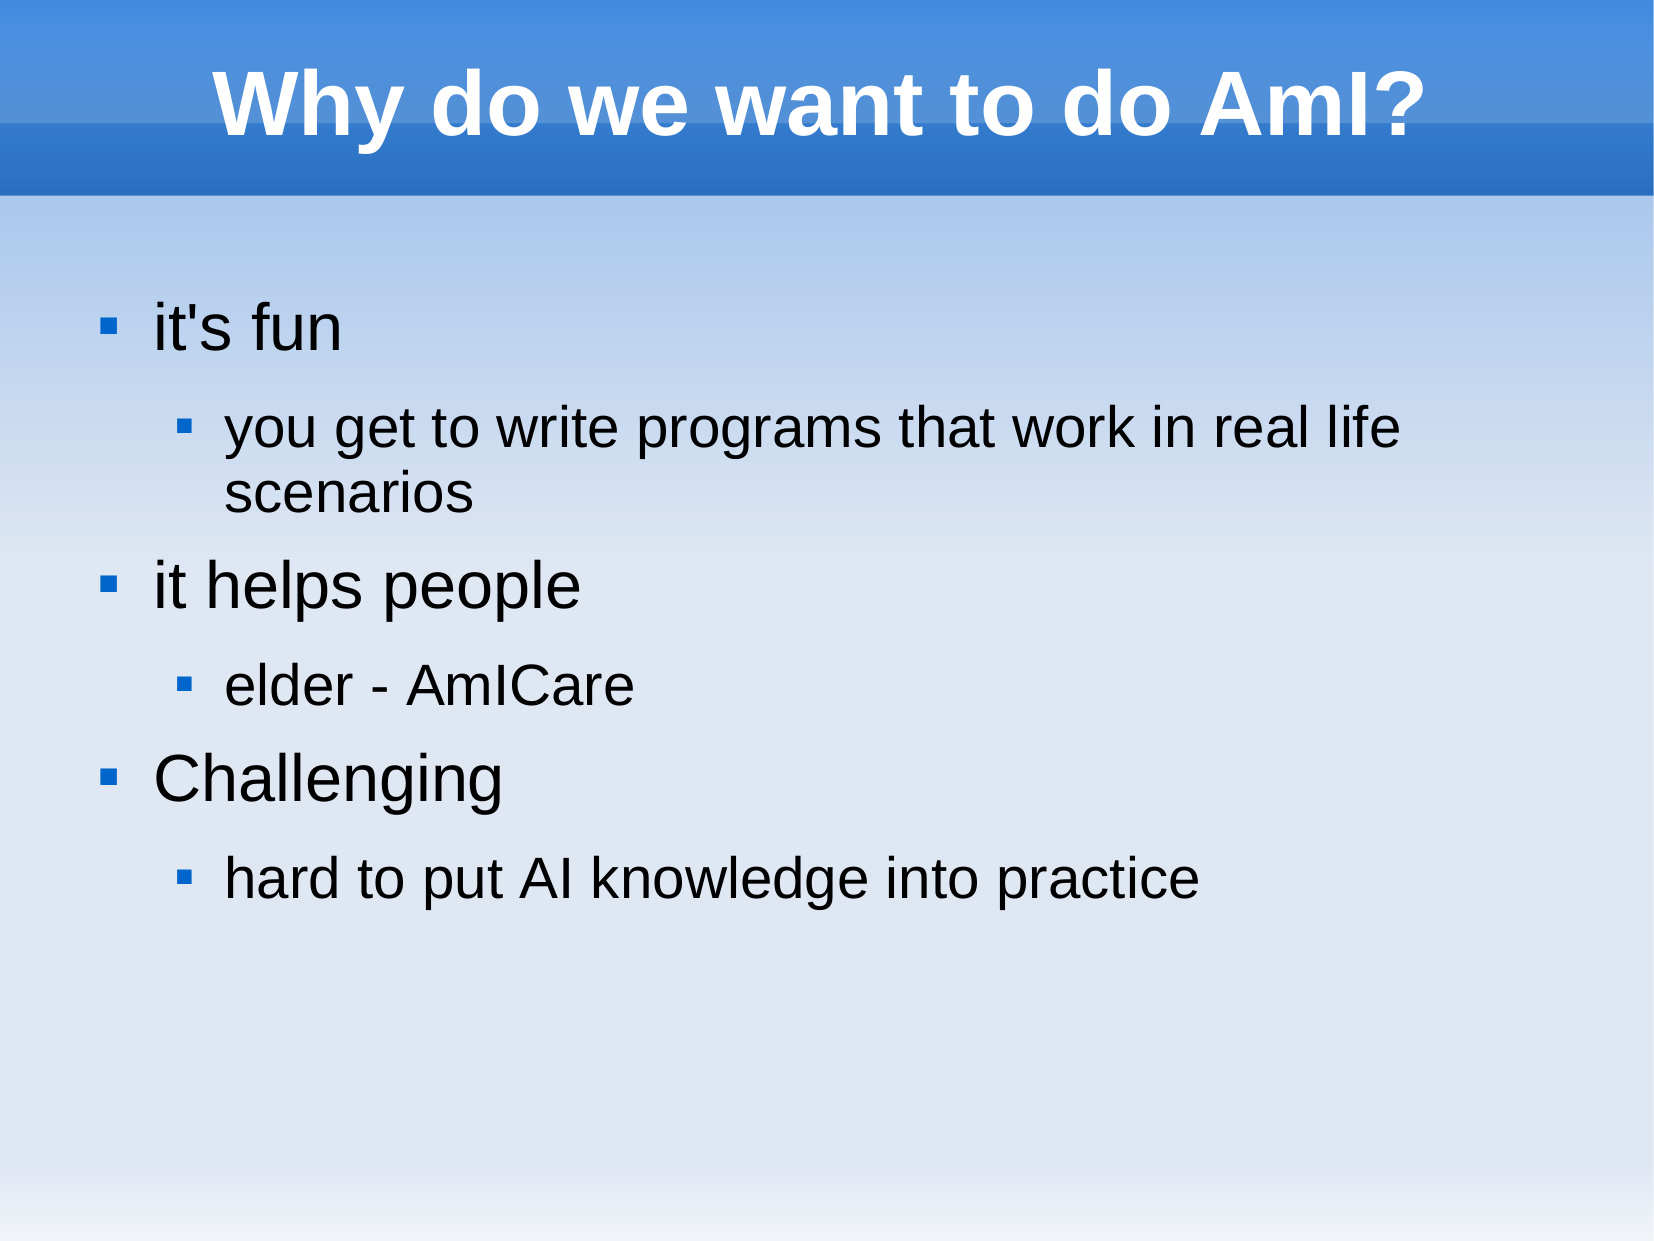

# Why do we want to do AmI?
it's fun
you get to write programs that work in real life scenarios
it helps people
elder - AmICare
Challenging
hard to put AI knowledge into practice